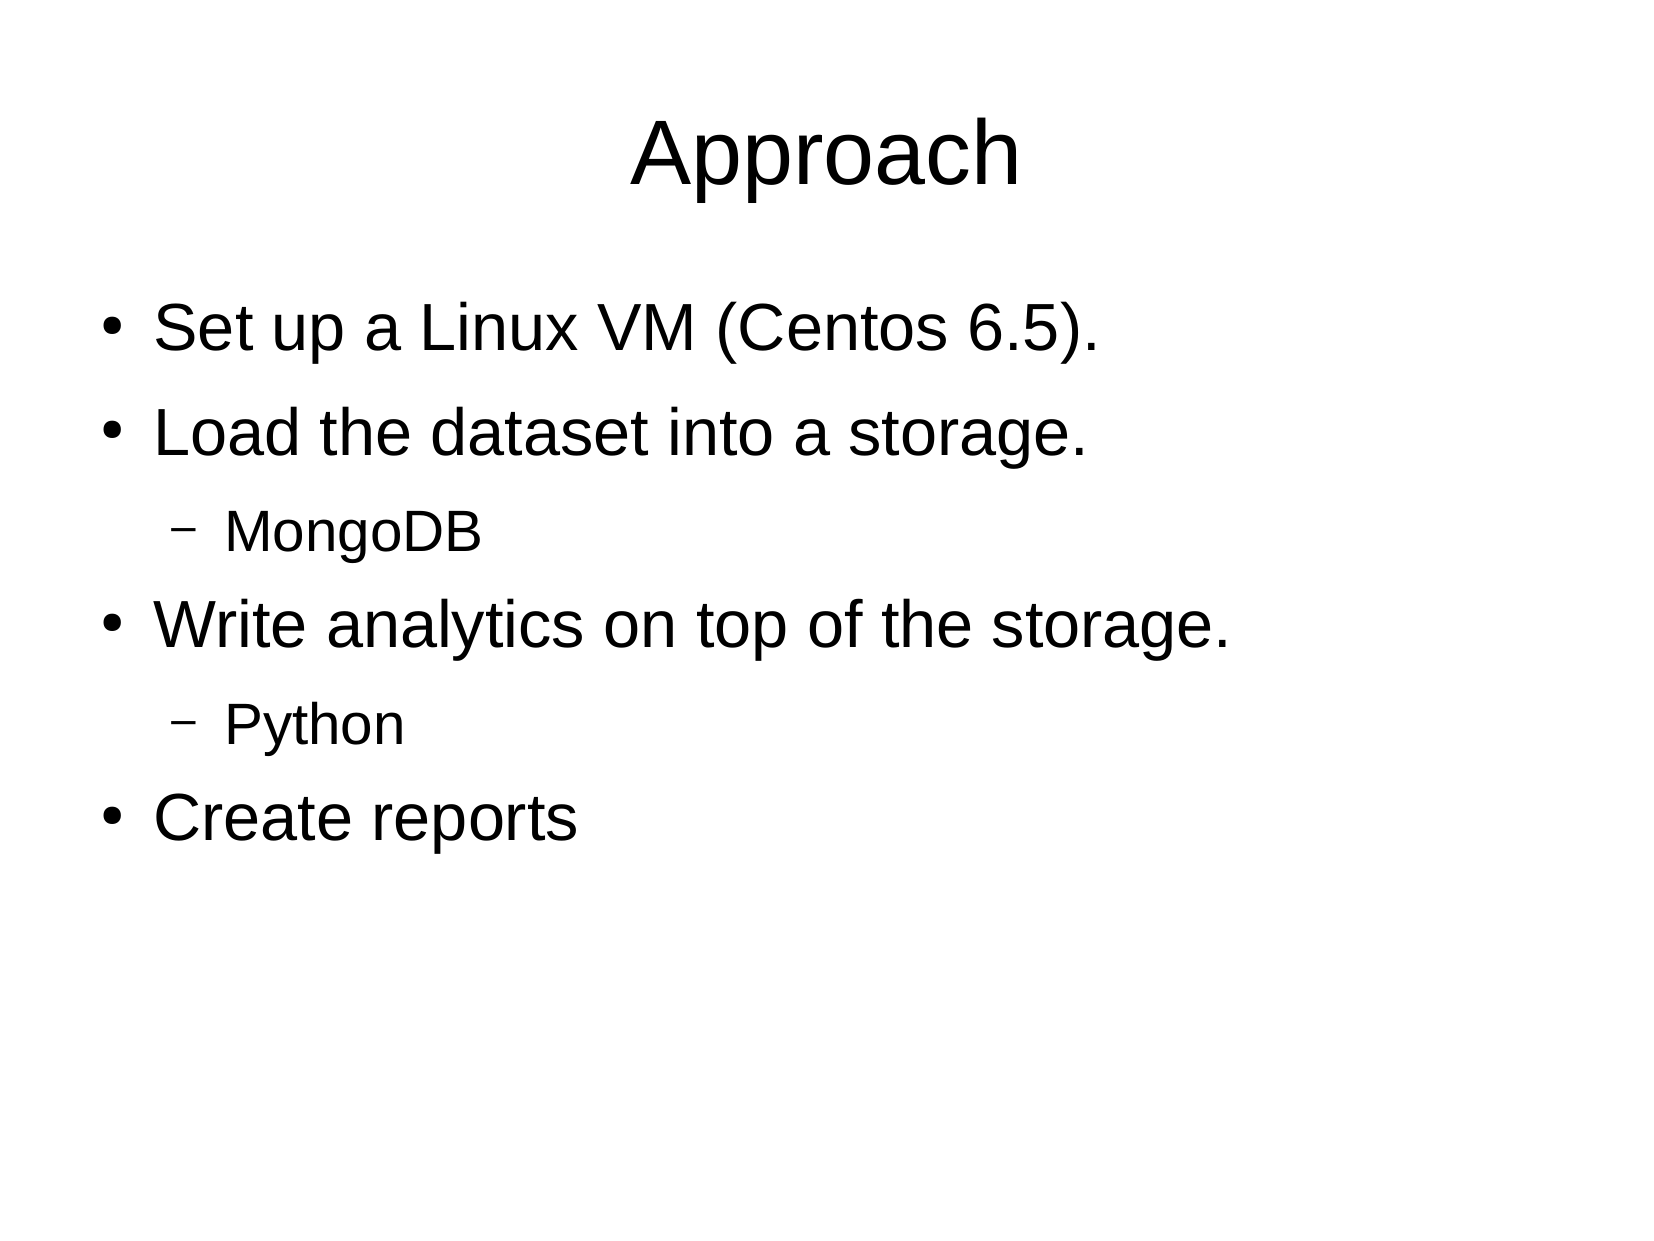

# Approach
Set up a Linux VM (Centos 6.5).
Load the dataset into a storage.
MongoDB
Write analytics on top of the storage.
Python
Create reports